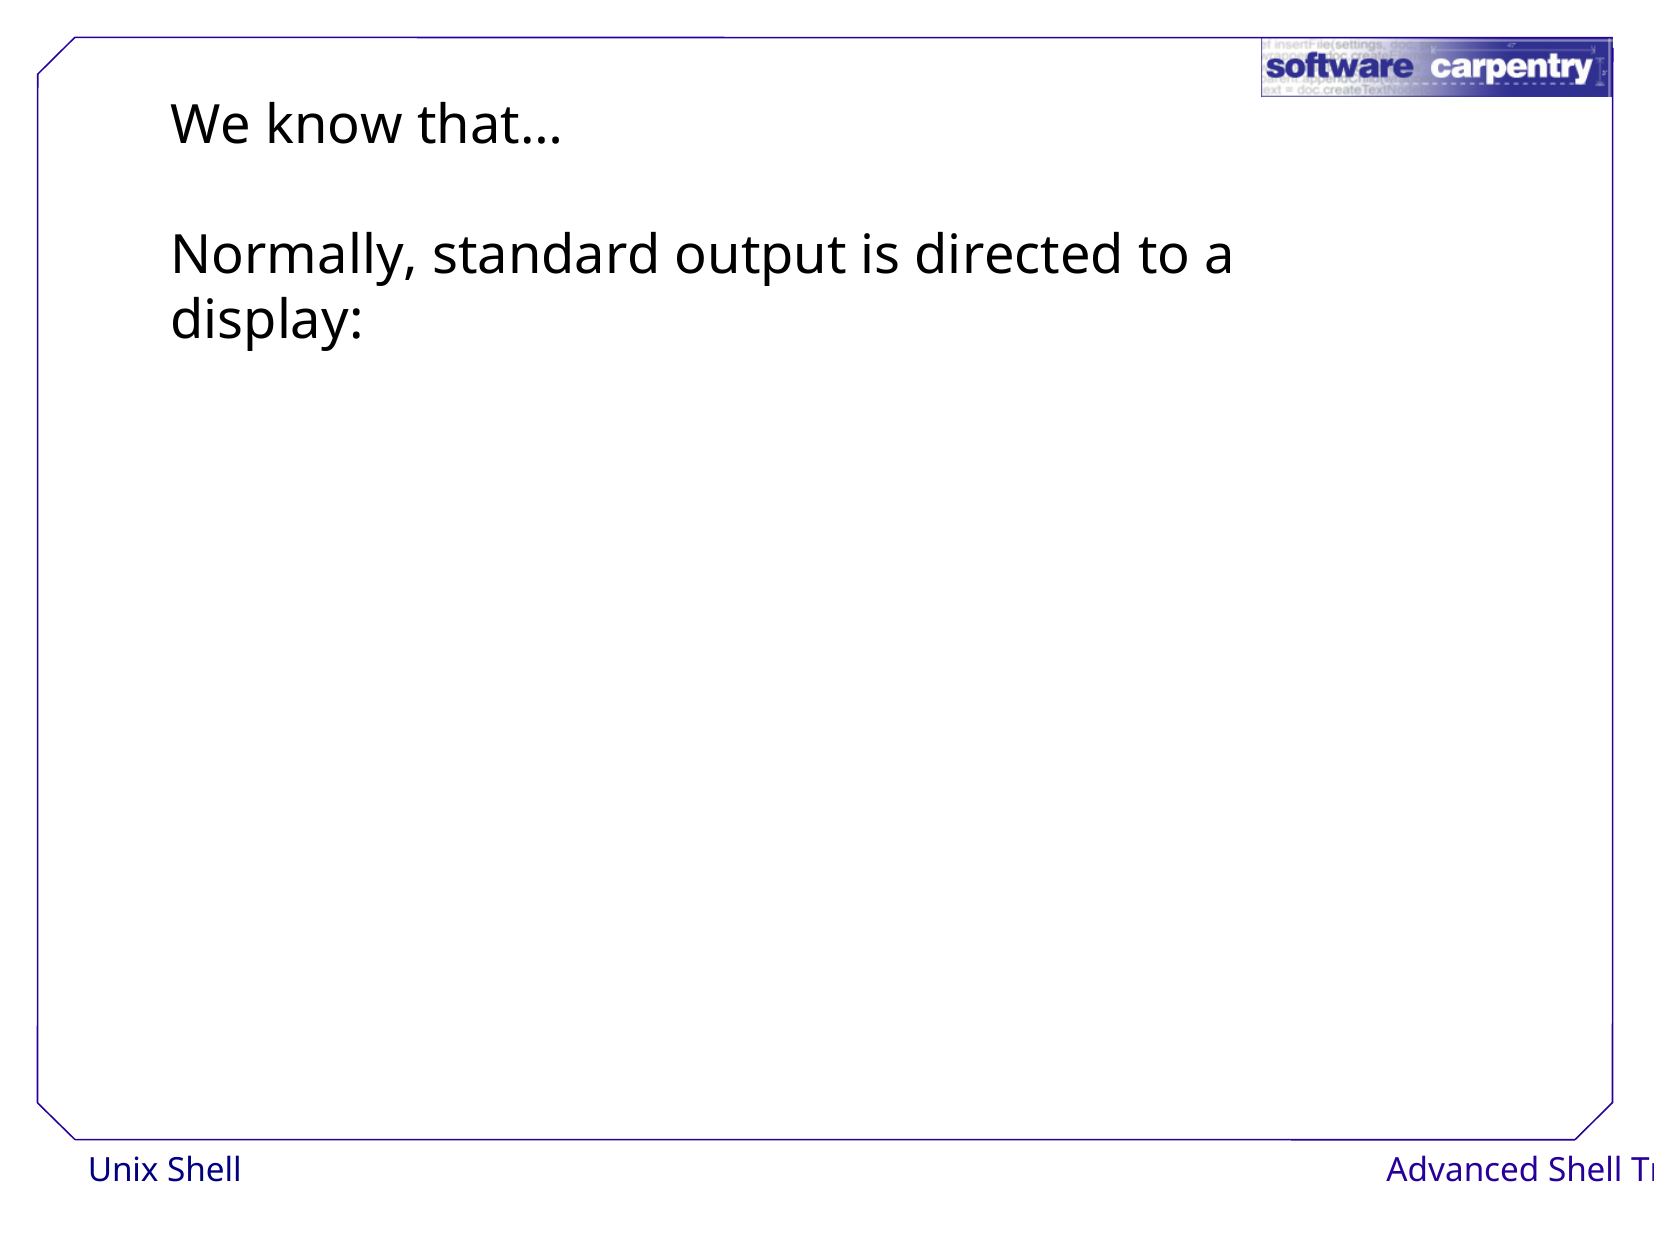

We know that…
Normally, standard output is directed to a display: